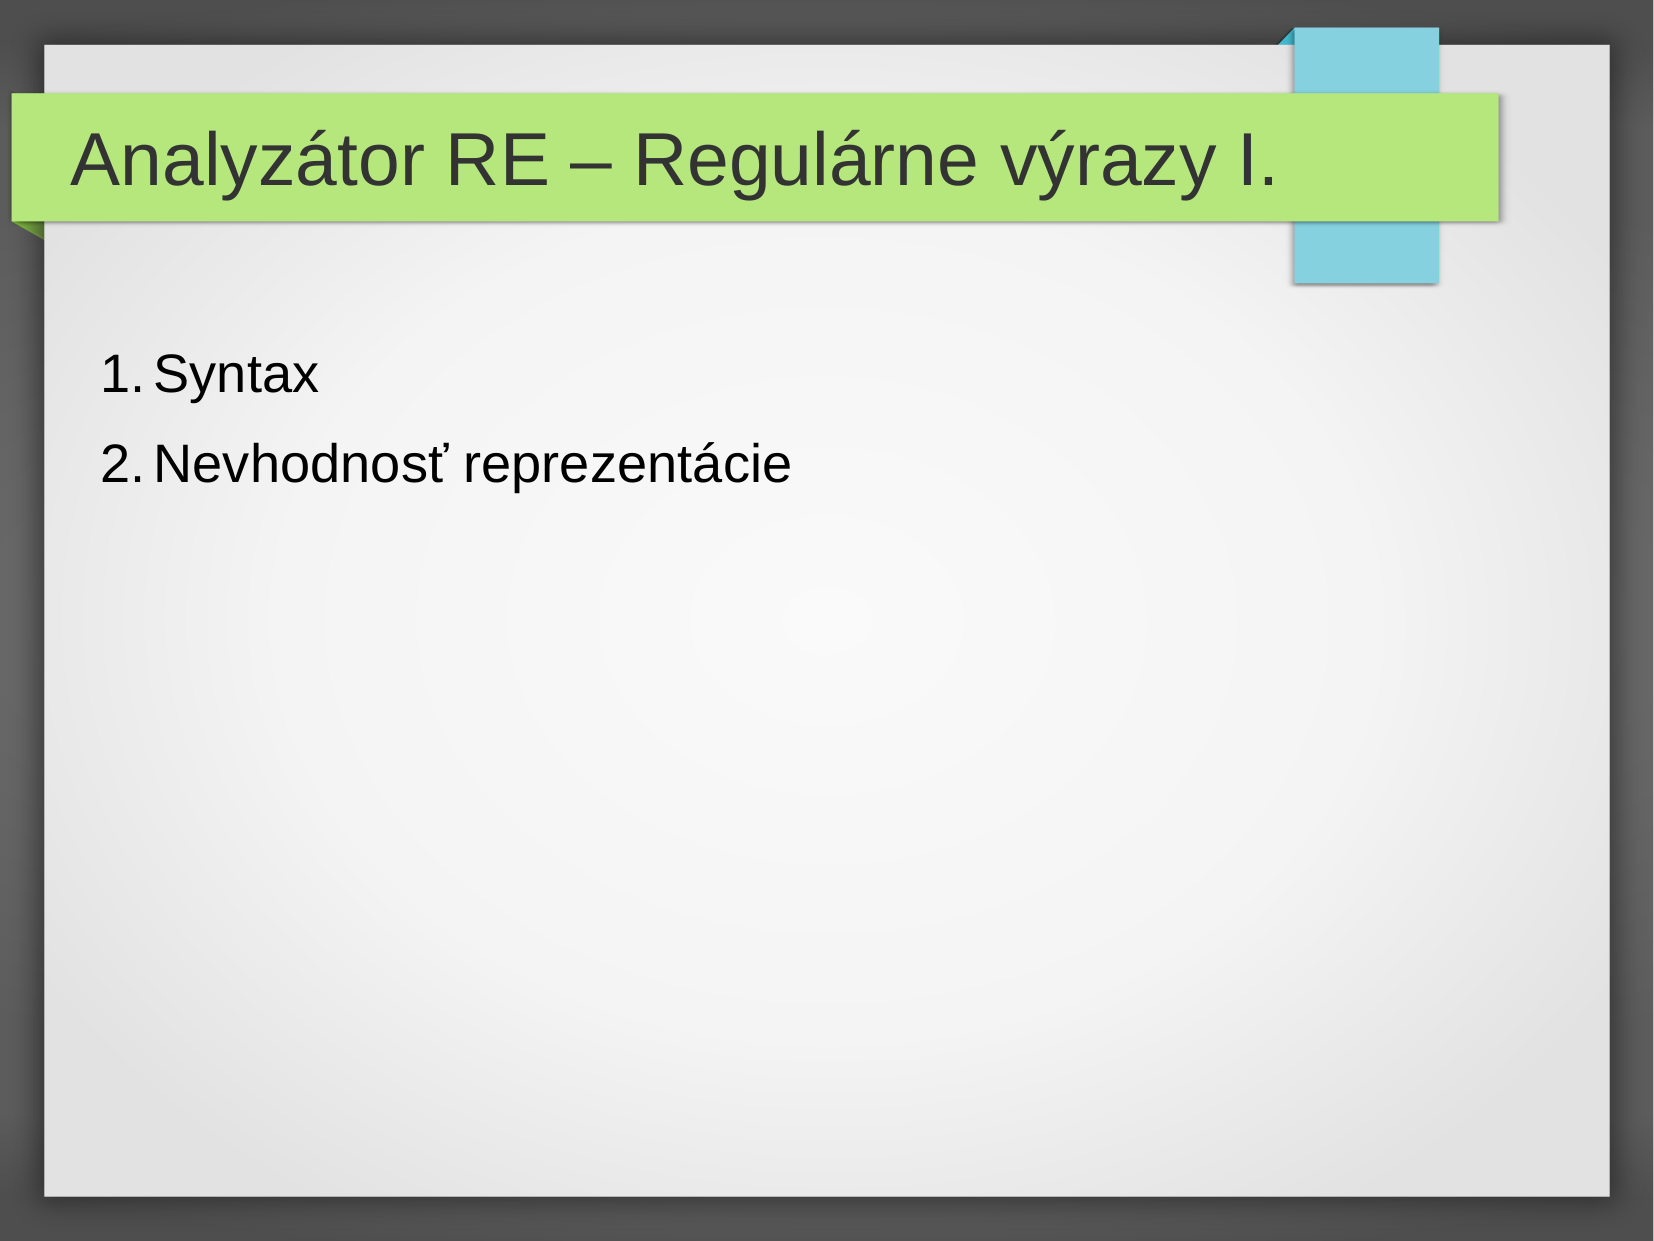

# Analyzátor RE – Regulárne výrazy I.
Syntax
Nevhodnosť reprezentácie